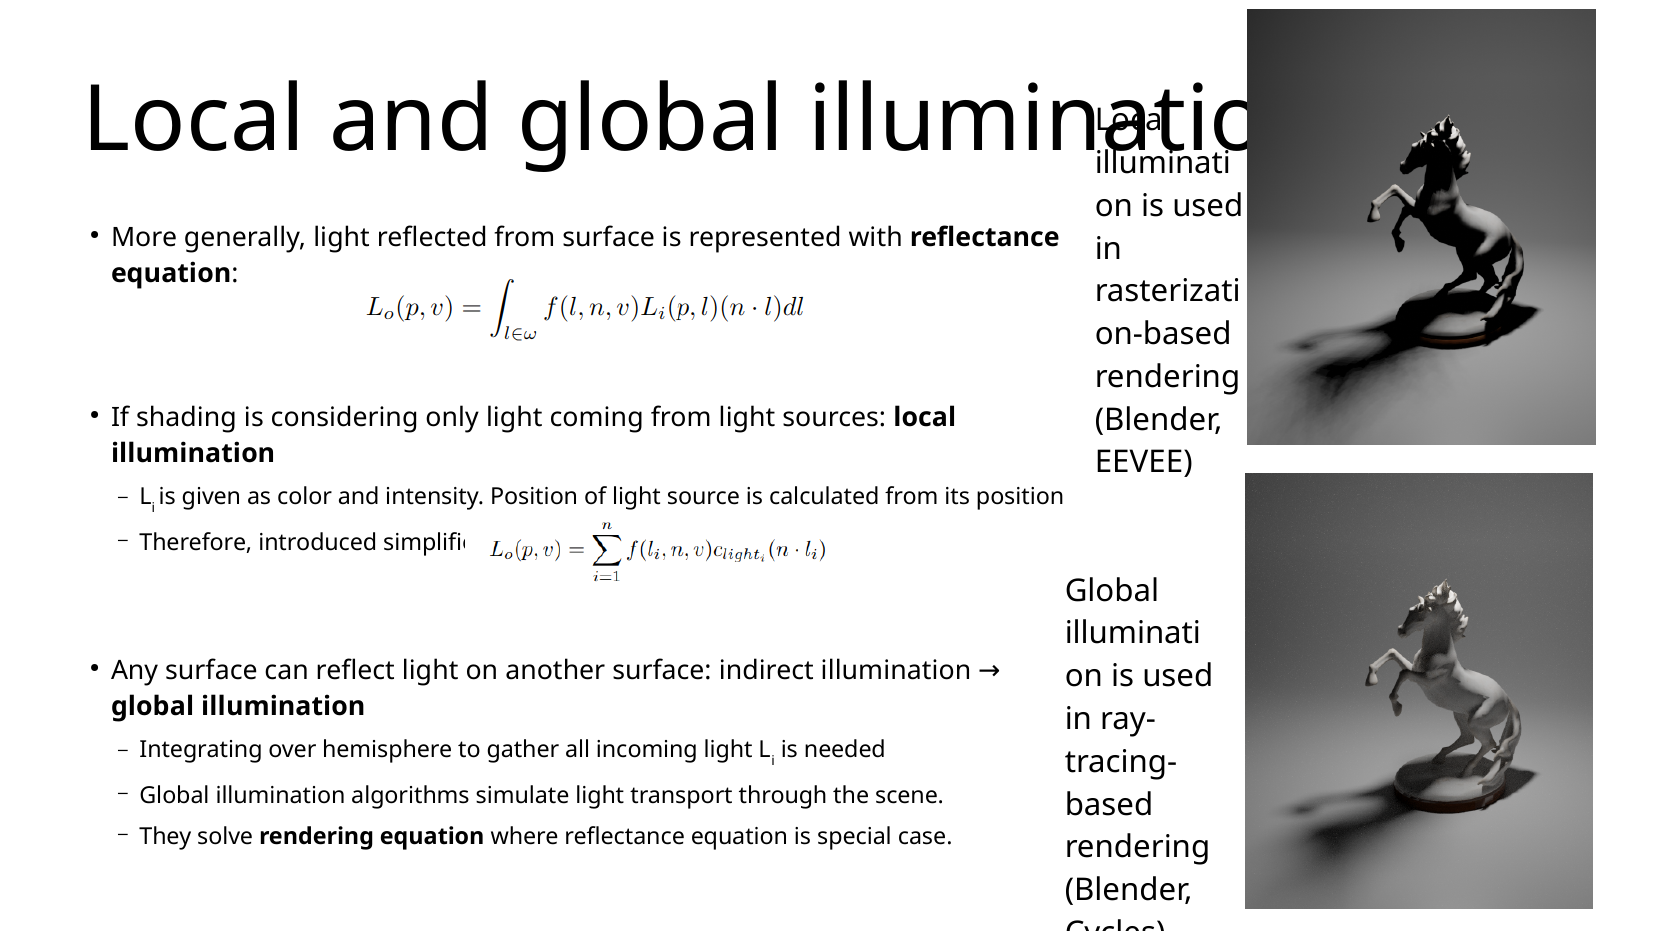

# Local and global illumination
Local illumination is used in rasterization-based rendering (Blender, EEVEE)
More generally, light reflected from surface is represented with reflectance equation:
If shading is considering only light coming from light sources: local illumination
Li is given as color and intensity. Position of light source is calculated from its position
Therefore, introduced simplified version can be used
Any surface can reflect light on another surface: indirect illumination → global illumination
Integrating over hemisphere to gather all incoming light Li is needed
Global illumination algorithms simulate light transport through the scene.
They solve rendering equation where reflectance equation is special case.
Global illumination is used in ray-tracing-based rendering (Blender, Cycles)